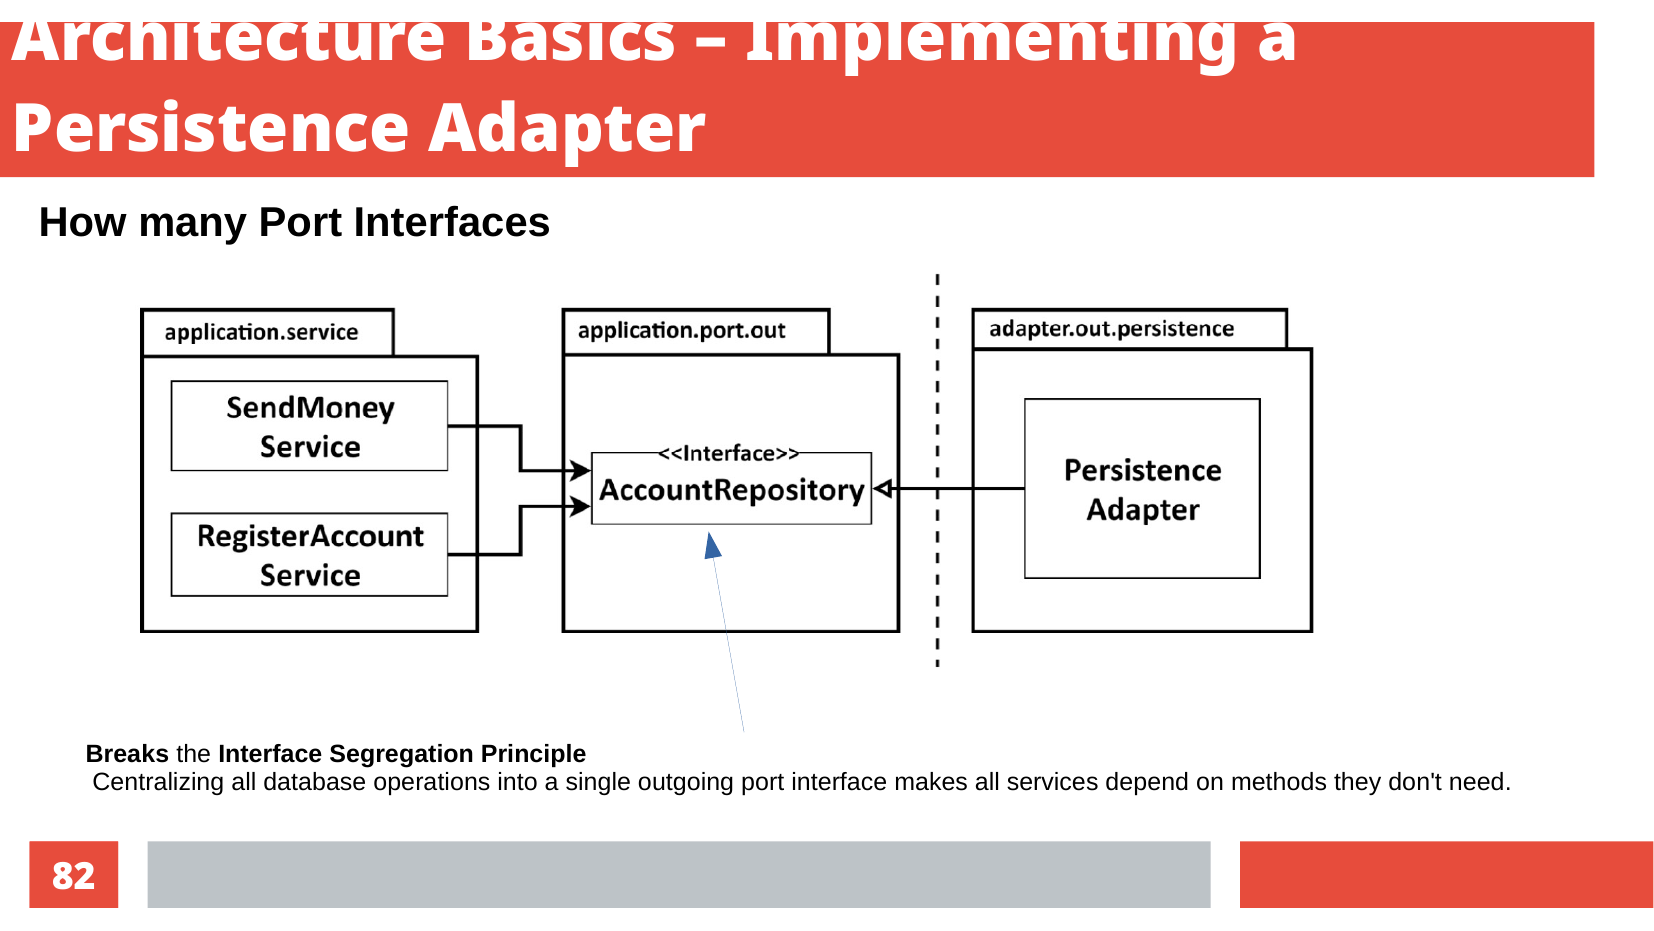

# Architecture Basics – Implementing a Persistence Adapter
How many Port Interfaces
Breaks the Interface Segregation Principle
 Centralizing all database operations into a single outgoing port interface makes all services depend on methods they don't need.
82